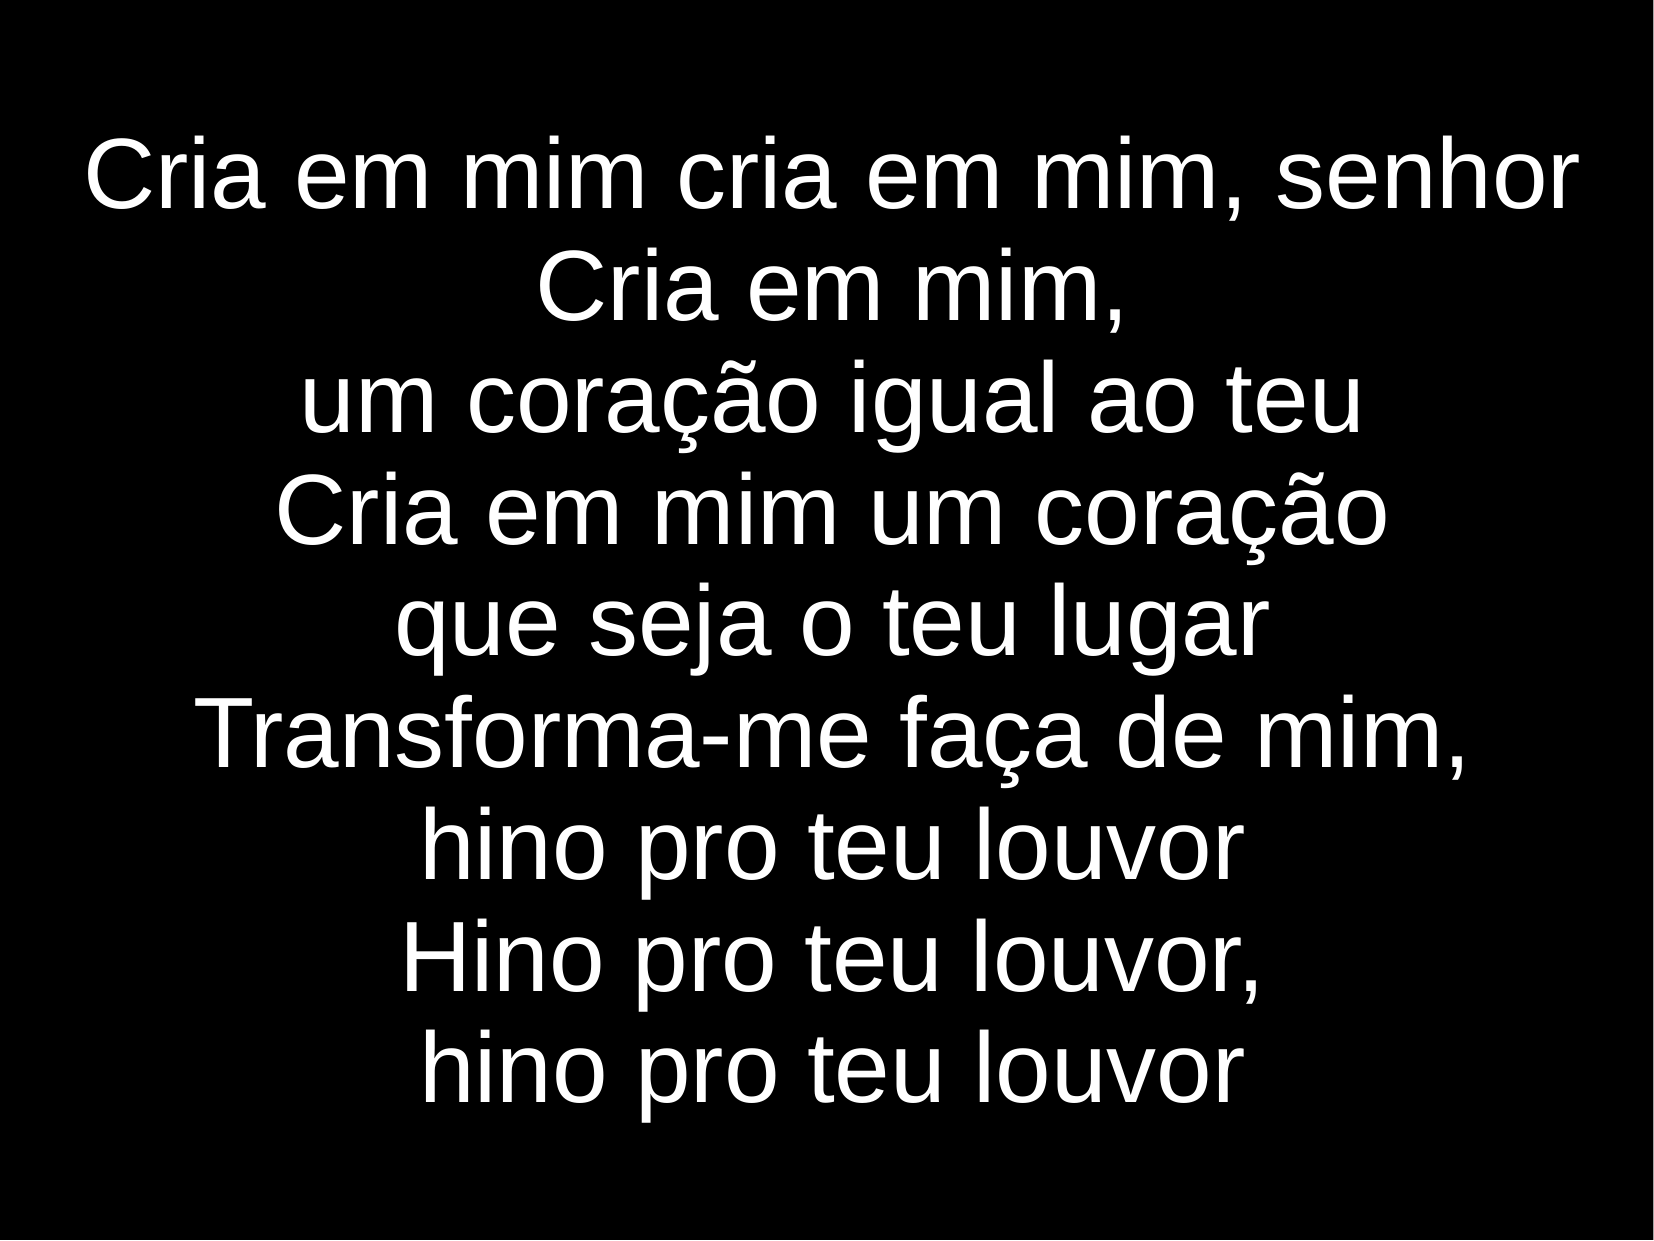

# Cria em mim cria em mim, senhor
Cria em mim,
um coração igual ao teu
Cria em mim um coração
que seja o teu lugar
Transforma-me faça de mim,
hino pro teu louvor
Hino pro teu louvor,
hino pro teu louvor